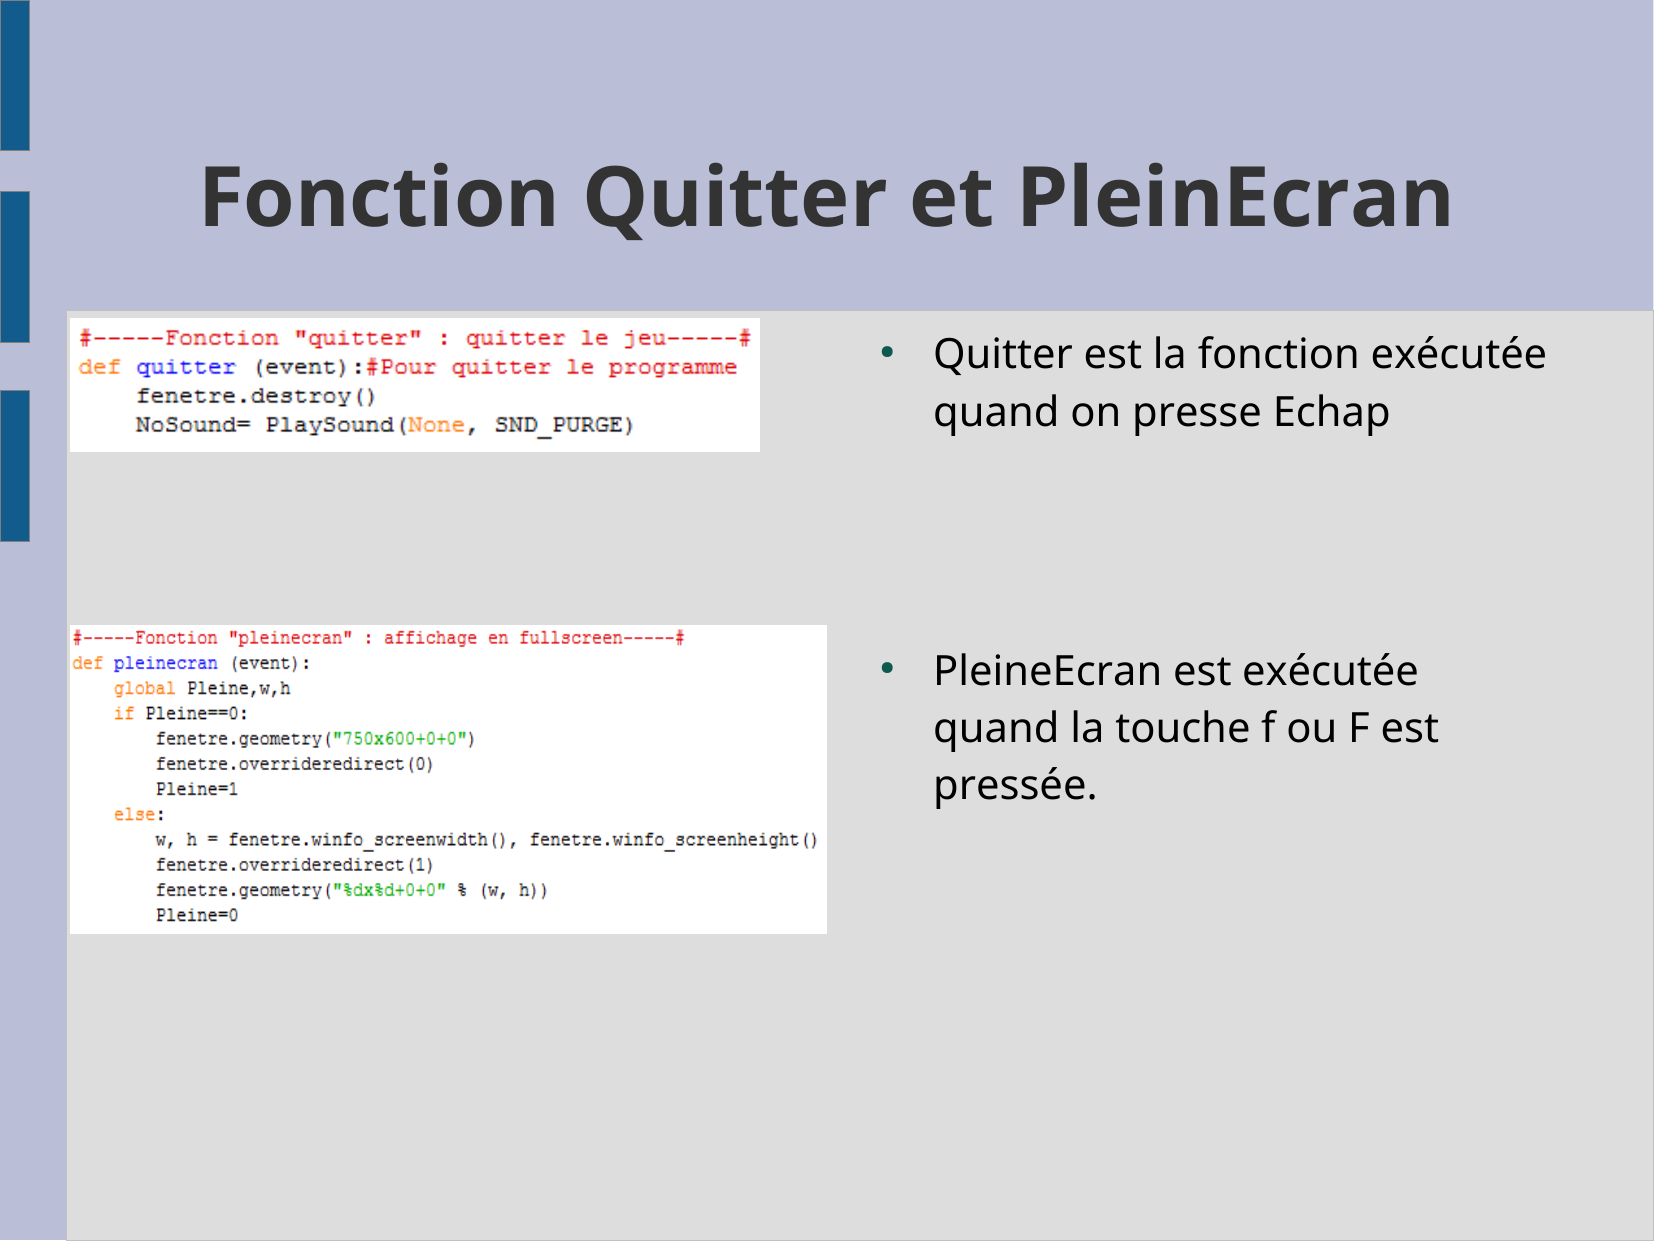

# Fonction Quitter et PleinEcran
Quitter est la fonction exécutée quand on presse Echap
PleineEcran est exécutée quand la touche f ou F est pressée.